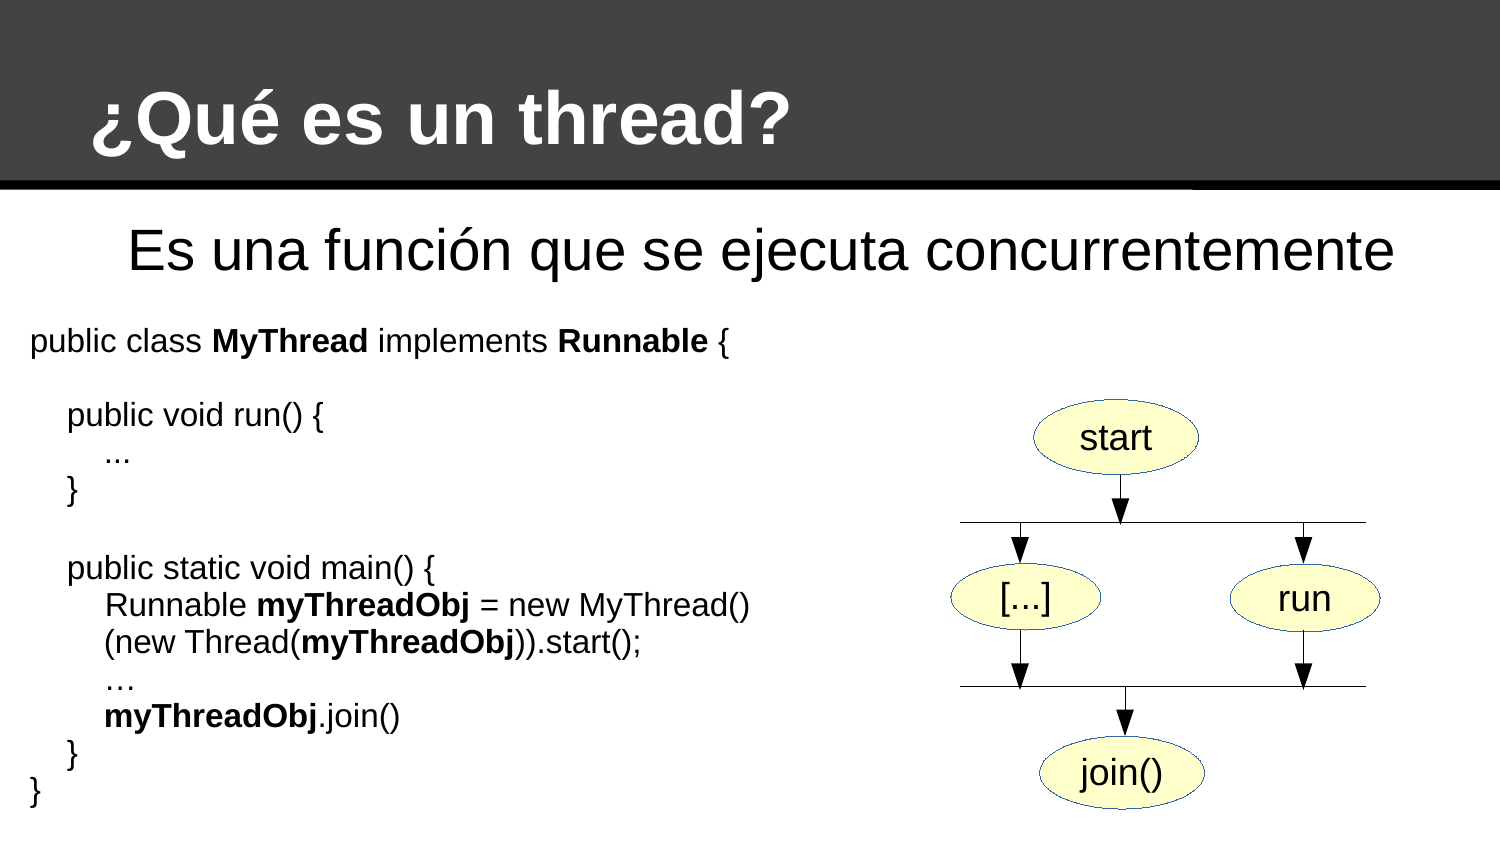

¿Qué es un thread?
Es una función que se ejecuta concurrentemente
public class MyThread implements Runnable {
 public void run() {
 ...
 }
 public static void main() {
	Runnable myThreadObj = new MyThread()
 (new Thread(myThreadObj)).start();
 …
 myThreadObj.join()
 }
}
start
[...]
run
join()